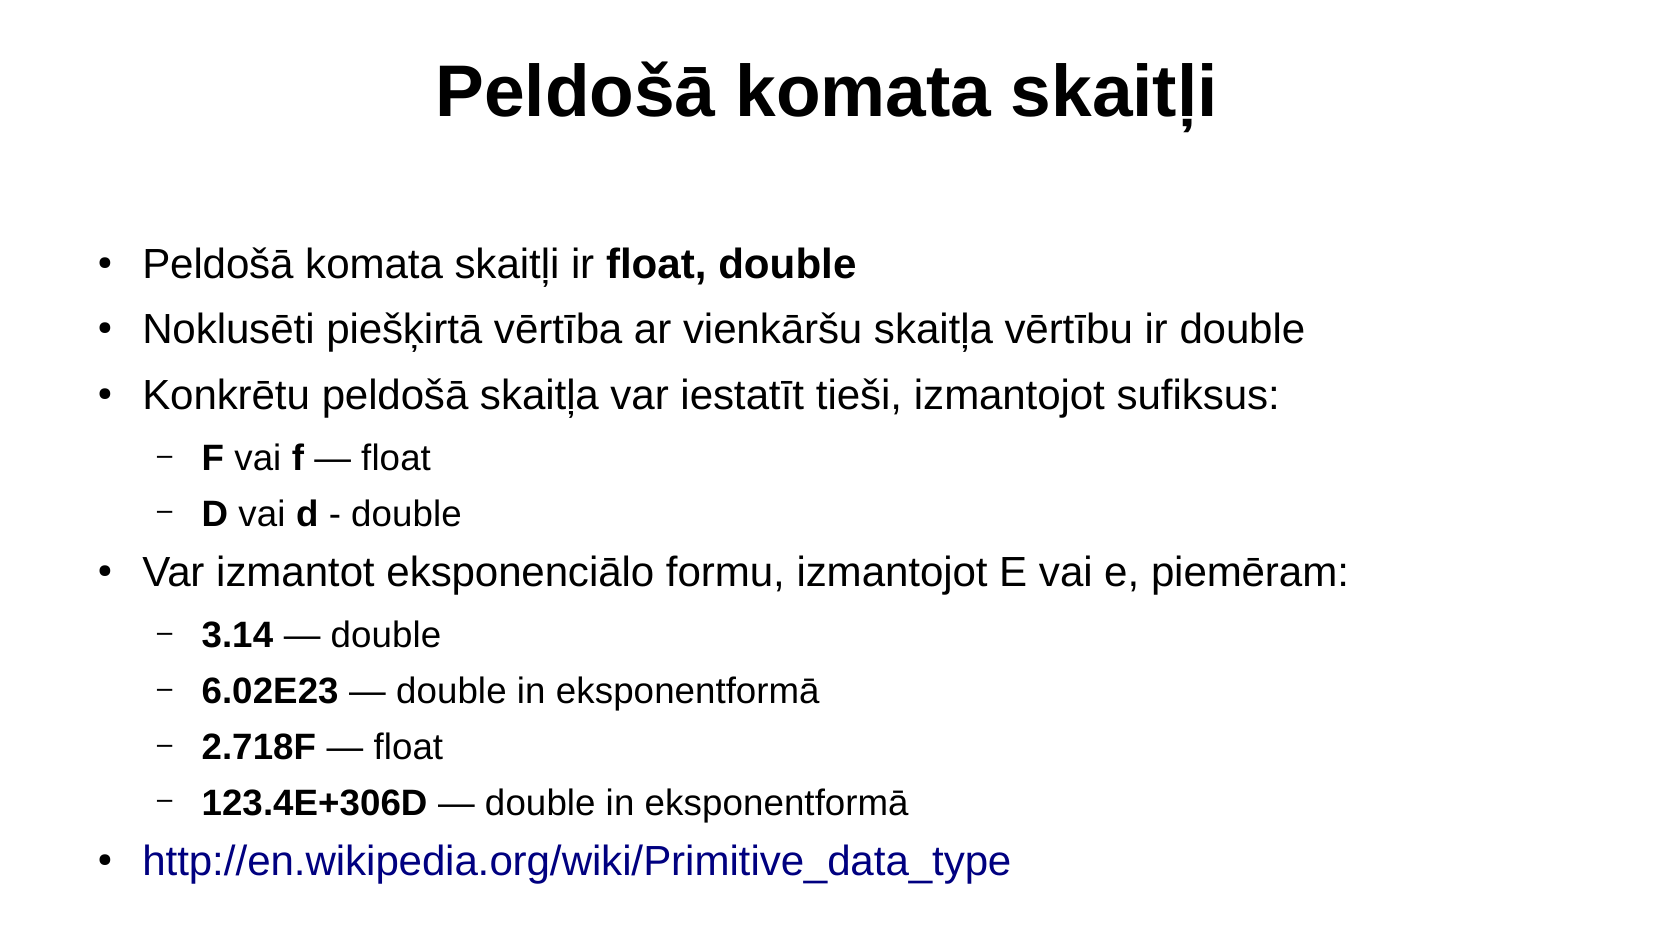

# Peldošā komata skaitļi
Peldošā komata skaitļi ir float, double
Noklusēti piešķirtā vērtība ar vienkāršu skaitļa vērtību ir double
Konkrētu peldošā skaitļa var iestatīt tieši, izmantojot sufiksus:
F vai f — float
D vai d - double
Var izmantot eksponenciālo formu, izmantojot E vai e, piemēram:
3.14 — double
6.02E23 — double in eksponentformā
2.718F — float
123.4E+306D — double in eksponentformā
http://en.wikipedia.org/wiki/Primitive_data_type